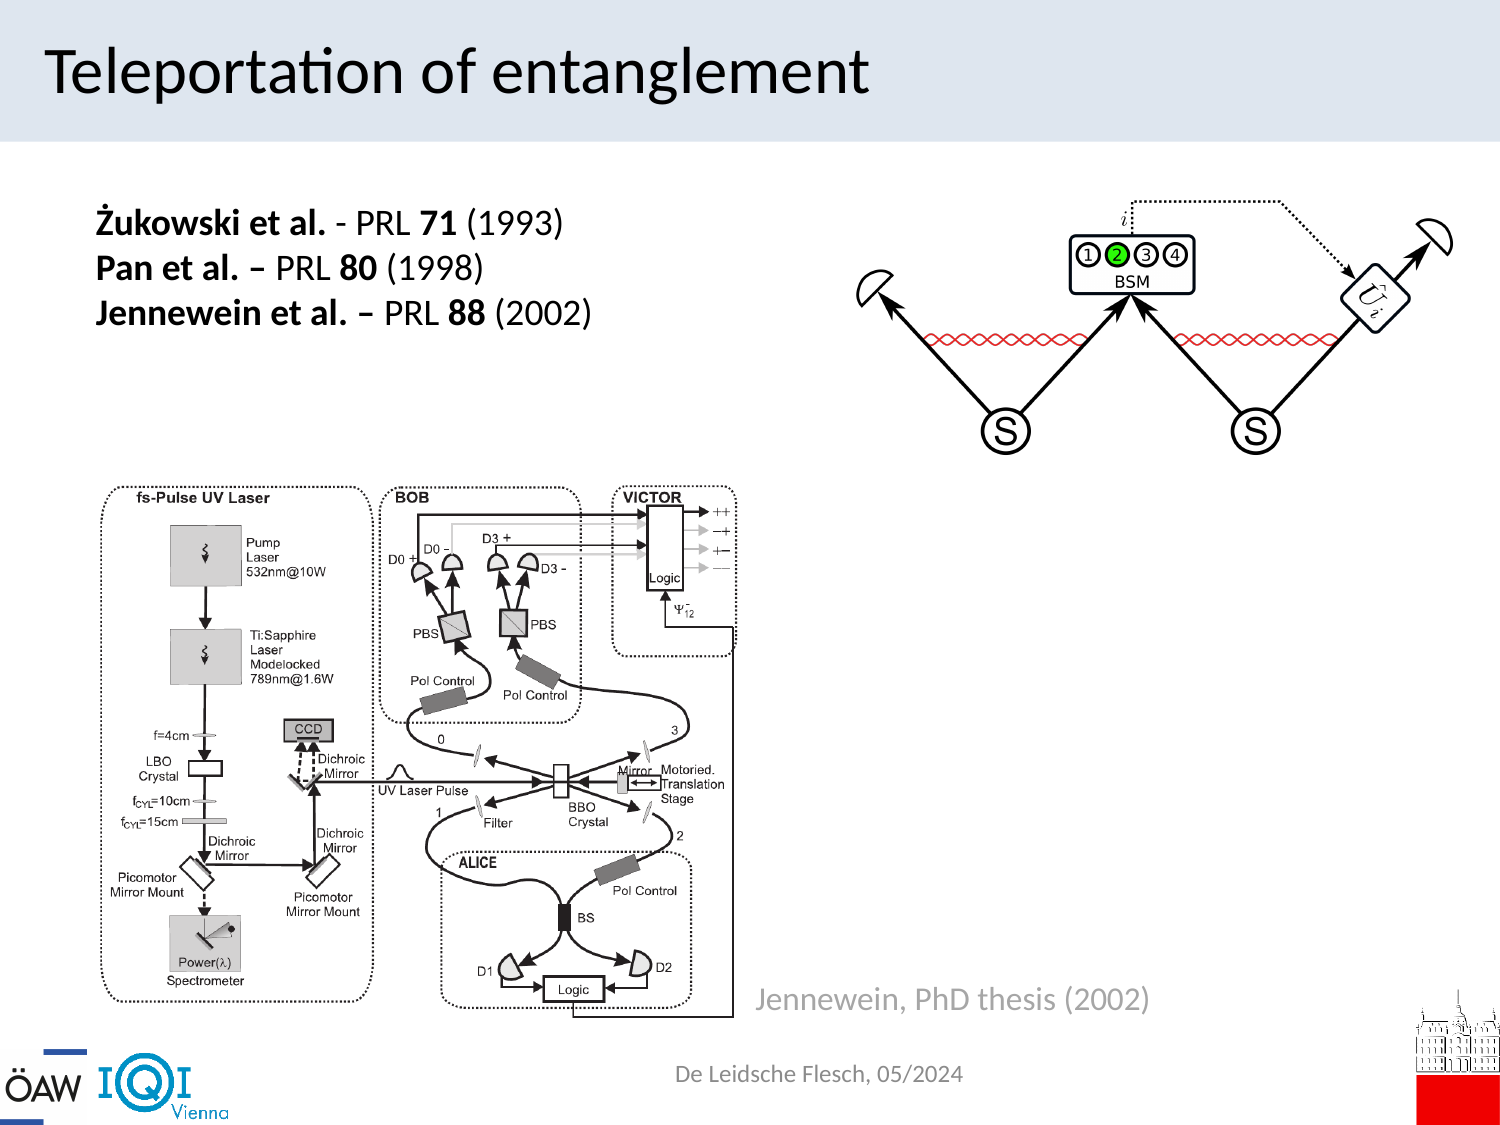

# Teleportation of entanglement
Żukowski et al. - PRL 71 (1993)
Pan et al. – PRL 80 (1998)
Jennewein et al. – PRL 88 (2002)
Jennewein, PhD thesis (2002)
De Leidsche Flesch, 05/2024